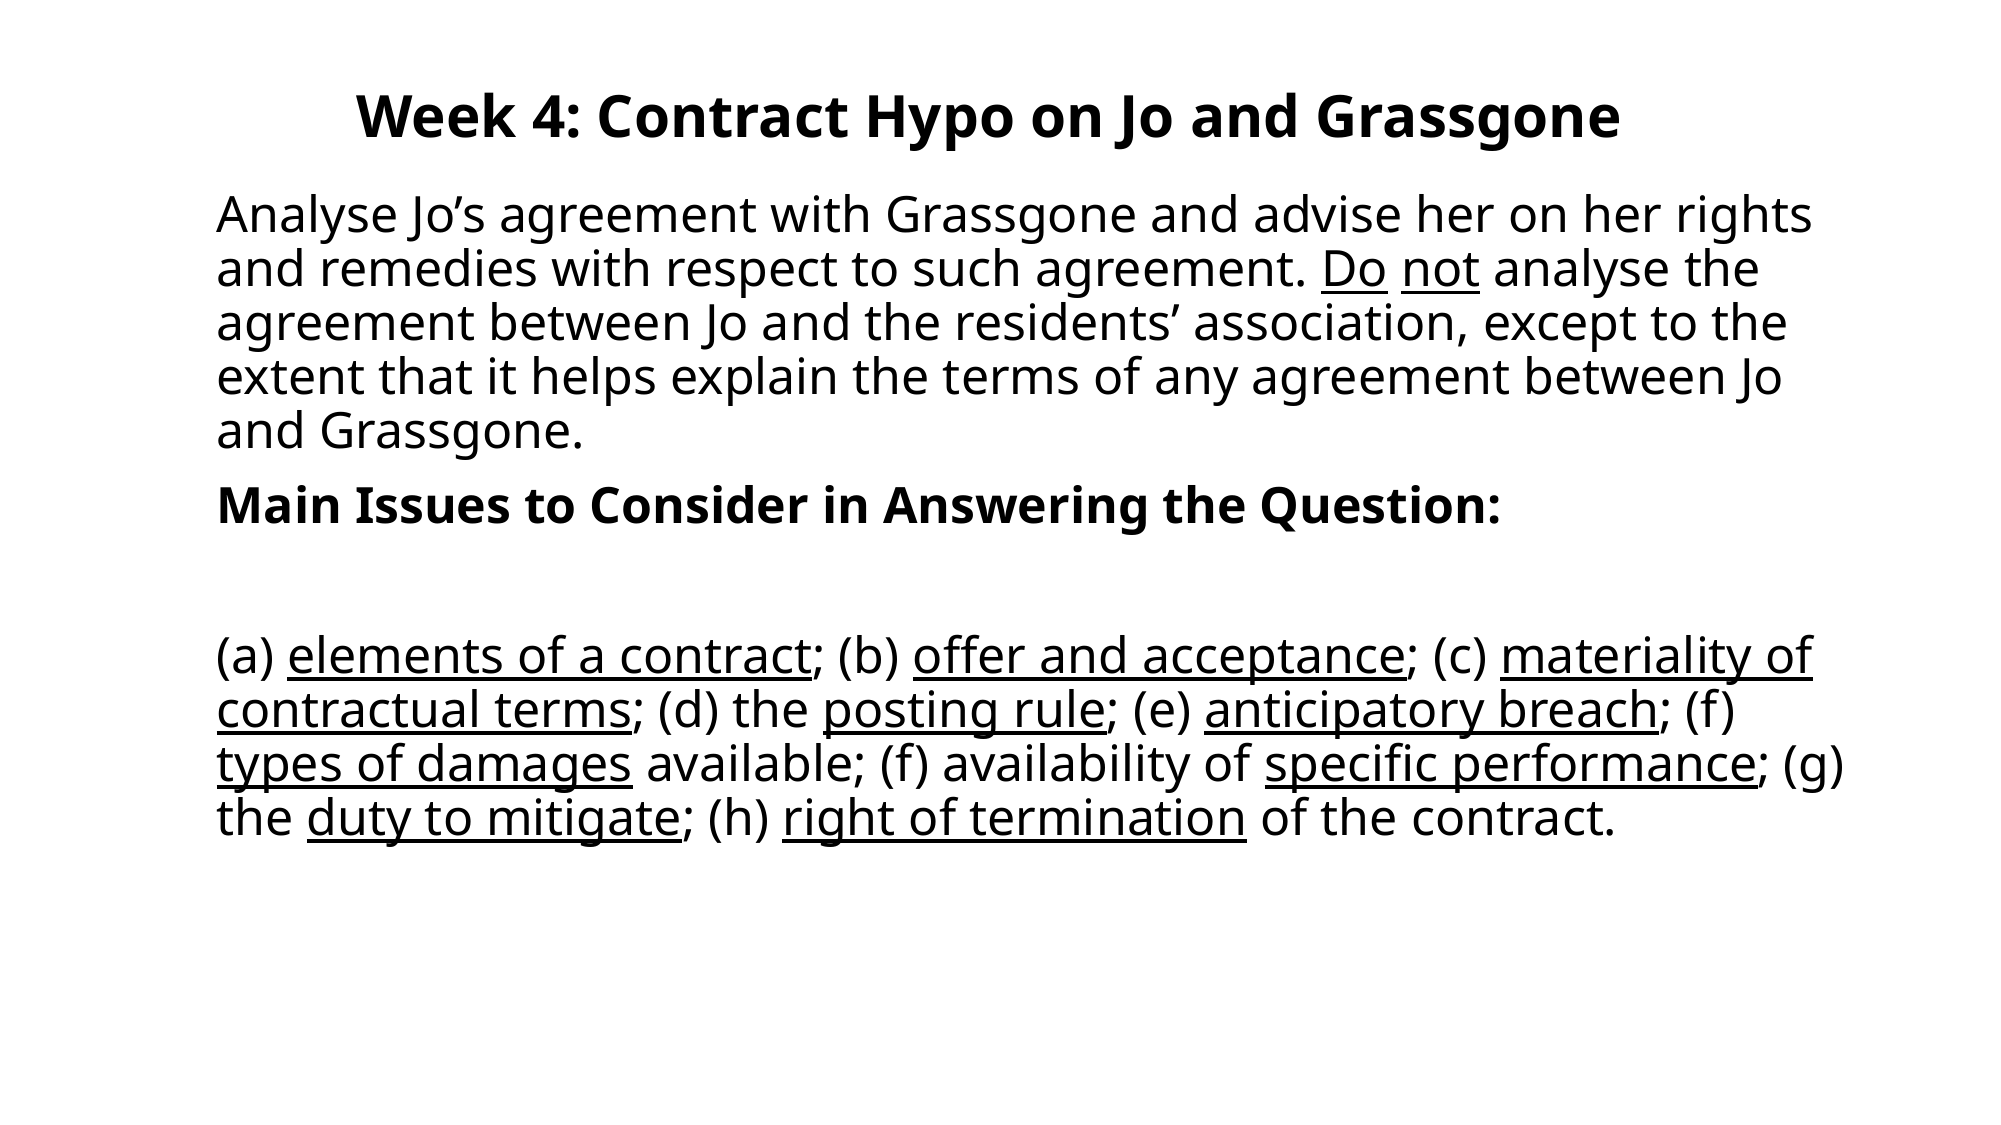

# Week 4: Contract Hypo on Jo and Grassgone
Analyse Jo’s agreement with Grassgone and advise her on her rights and remedies with respect to such agreement. Do not analyse the agreement between Jo and the residents’ association, except to the extent that it helps explain the terms of any agreement between Jo and Grassgone.
Main Issues to Consider in Answering the Question:
(a) elements of a contract; (b) offer and acceptance; (c) materiality of contractual terms; (d) the posting rule; (e) anticipatory breach; (f) types of damages available; (f) availability of specific performance; (g) the duty to mitigate; (h) right of termination of the contract.